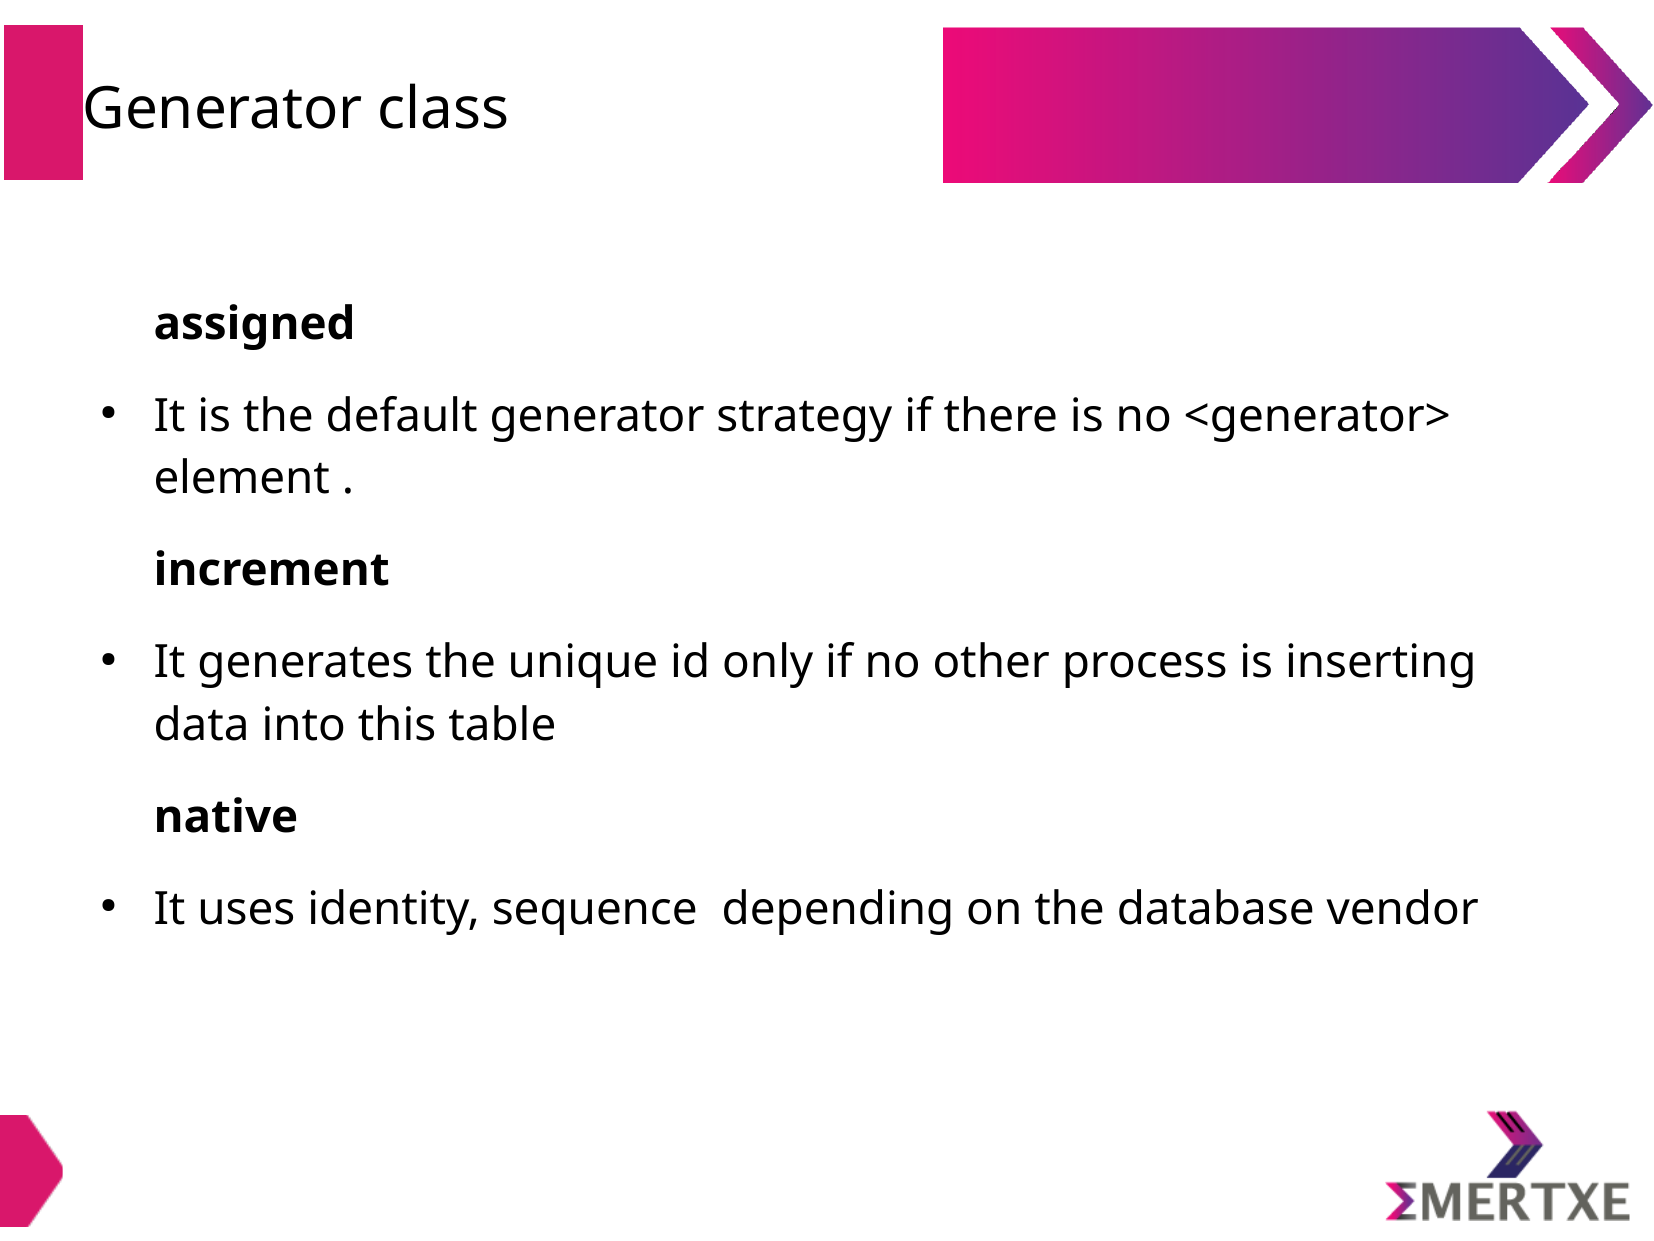

# Generator class
assigned
It is the default generator strategy if there is no <generator> element .
increment
It generates the unique id only if no other process is inserting data into this table
native
It uses identity, sequence depending on the database vendor